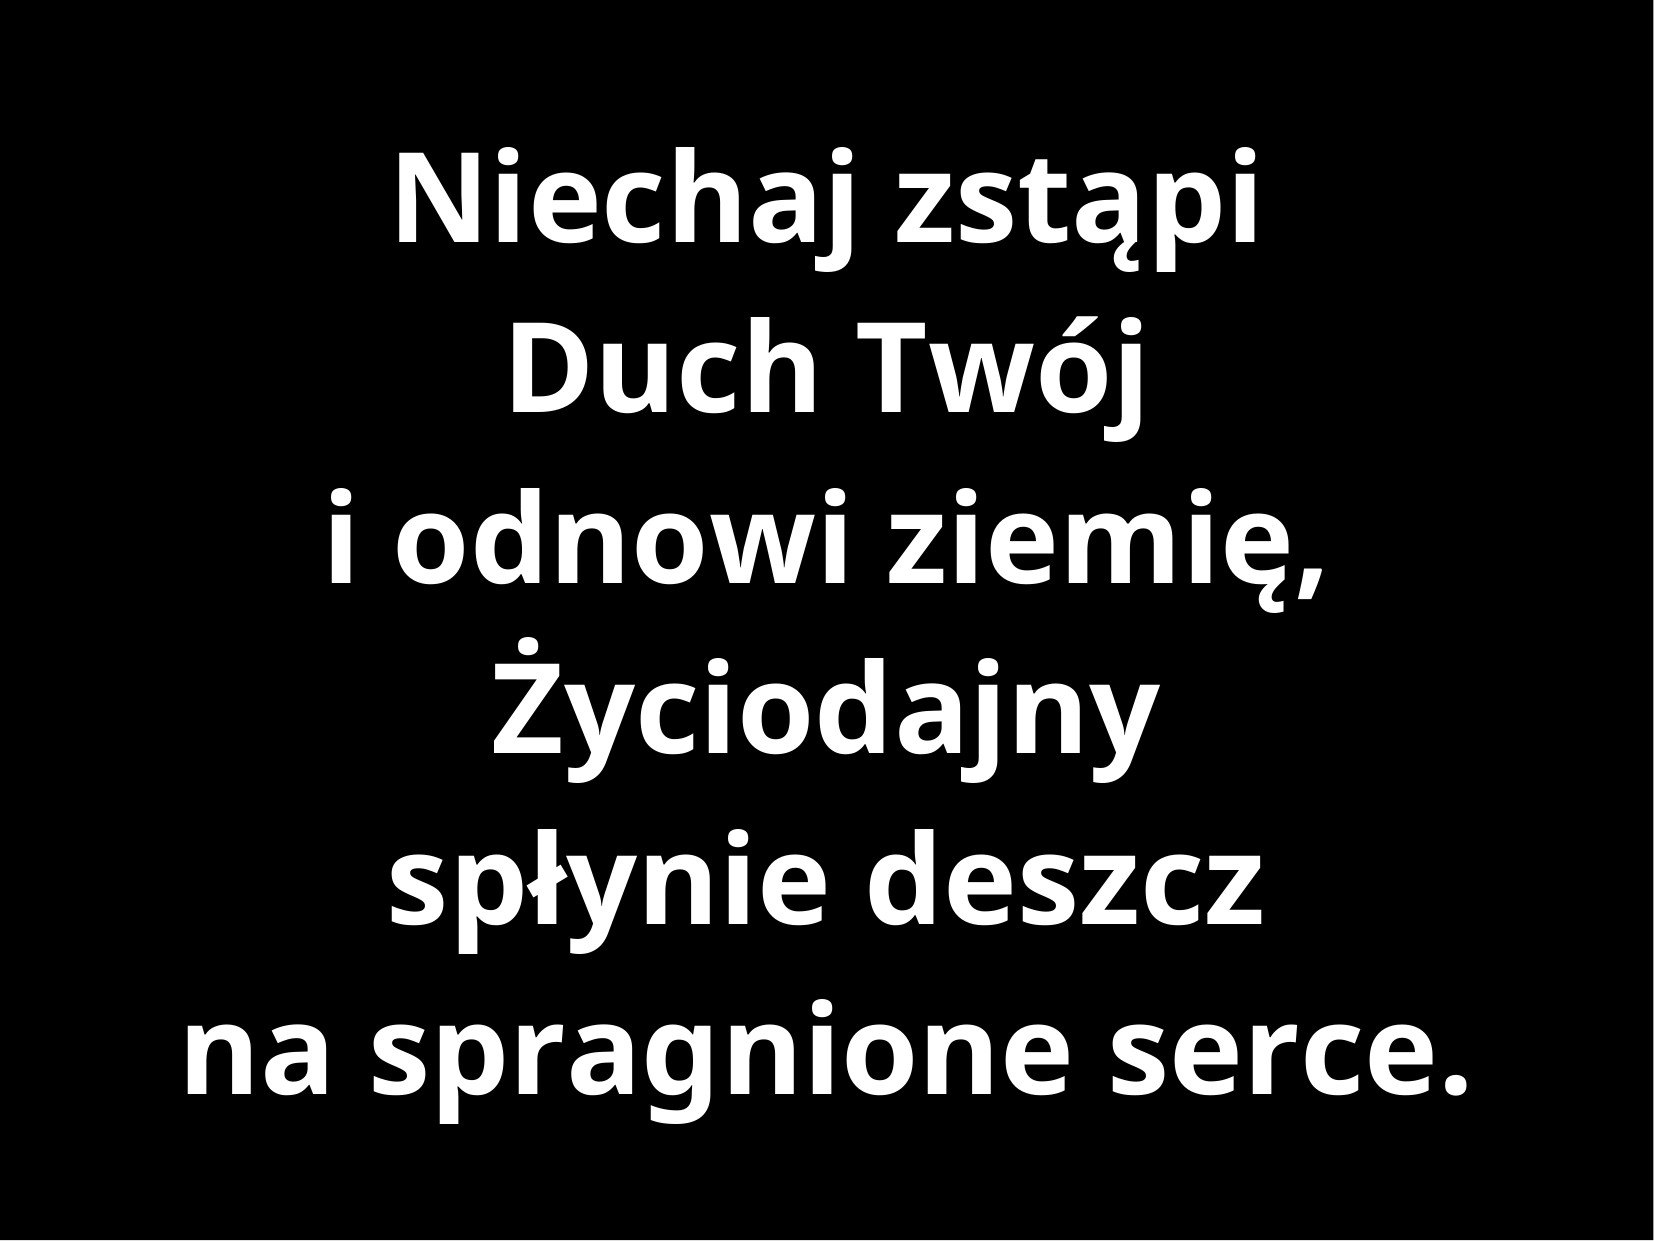

# Niechaj zstąpi Duch Twój i odnowi ziemię, Życiodajny spłynie deszcz na spragnione serce.